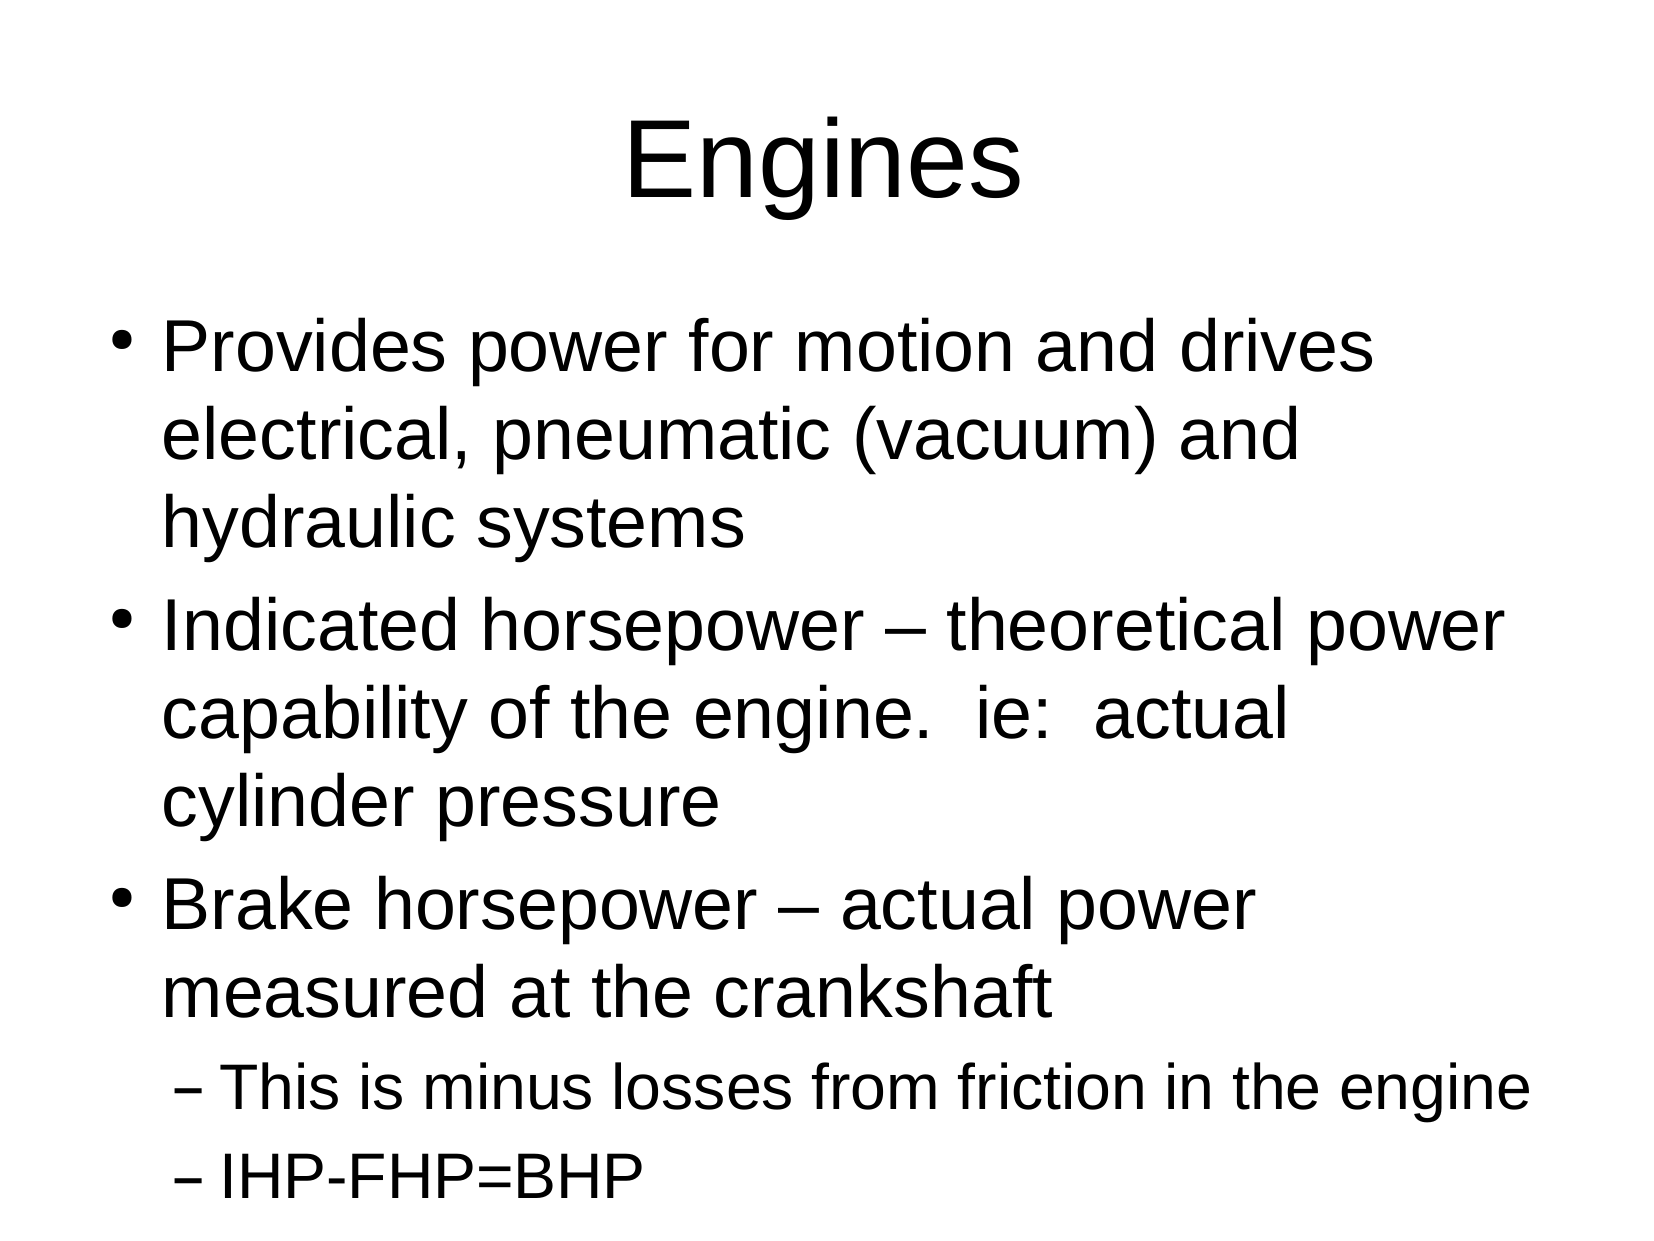

# Engines
Provides power for motion and drives electrical, pneumatic (vacuum) and hydraulic systems
Indicated horsepower – theoretical power capability of the engine. ie: actual cylinder pressure
Brake horsepower – actual power measured at the crankshaft
This is minus losses from friction in the engine
IHP-FHP=BHP